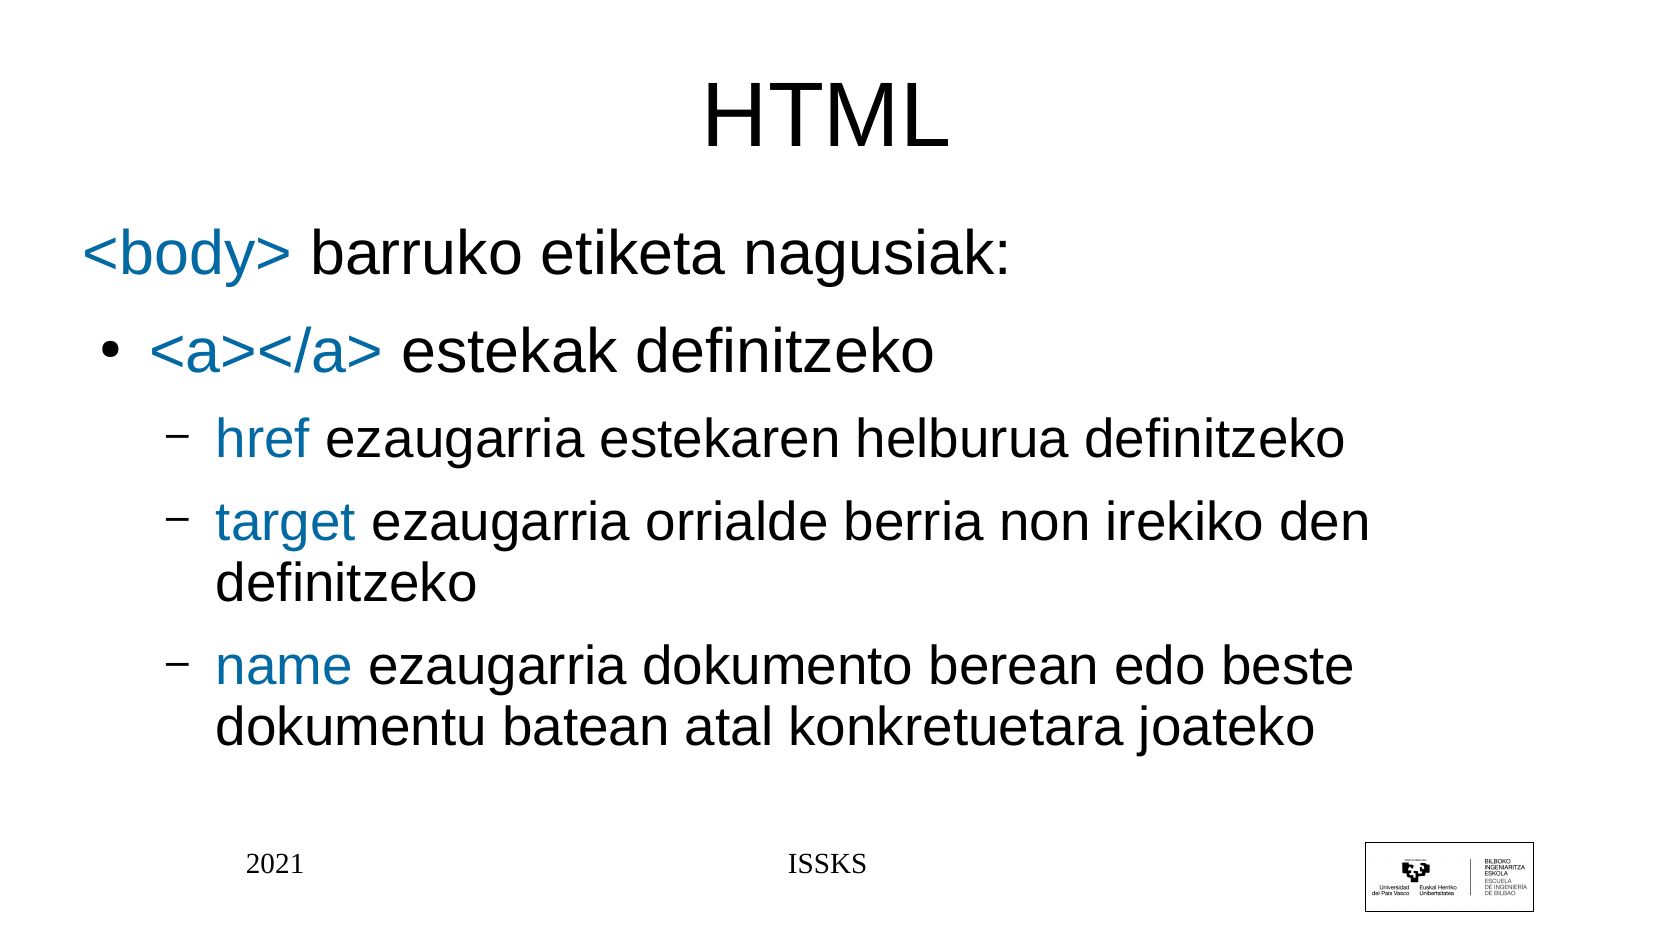

# HTML
<body> barruko etiketa nagusiak:
<a></a> estekak definitzeko
href ezaugarria estekaren helburua definitzeko
target ezaugarria orrialde berria non irekiko den definitzeko
name ezaugarria dokumento berean edo beste dokumentu batean atal konkretuetara joateko